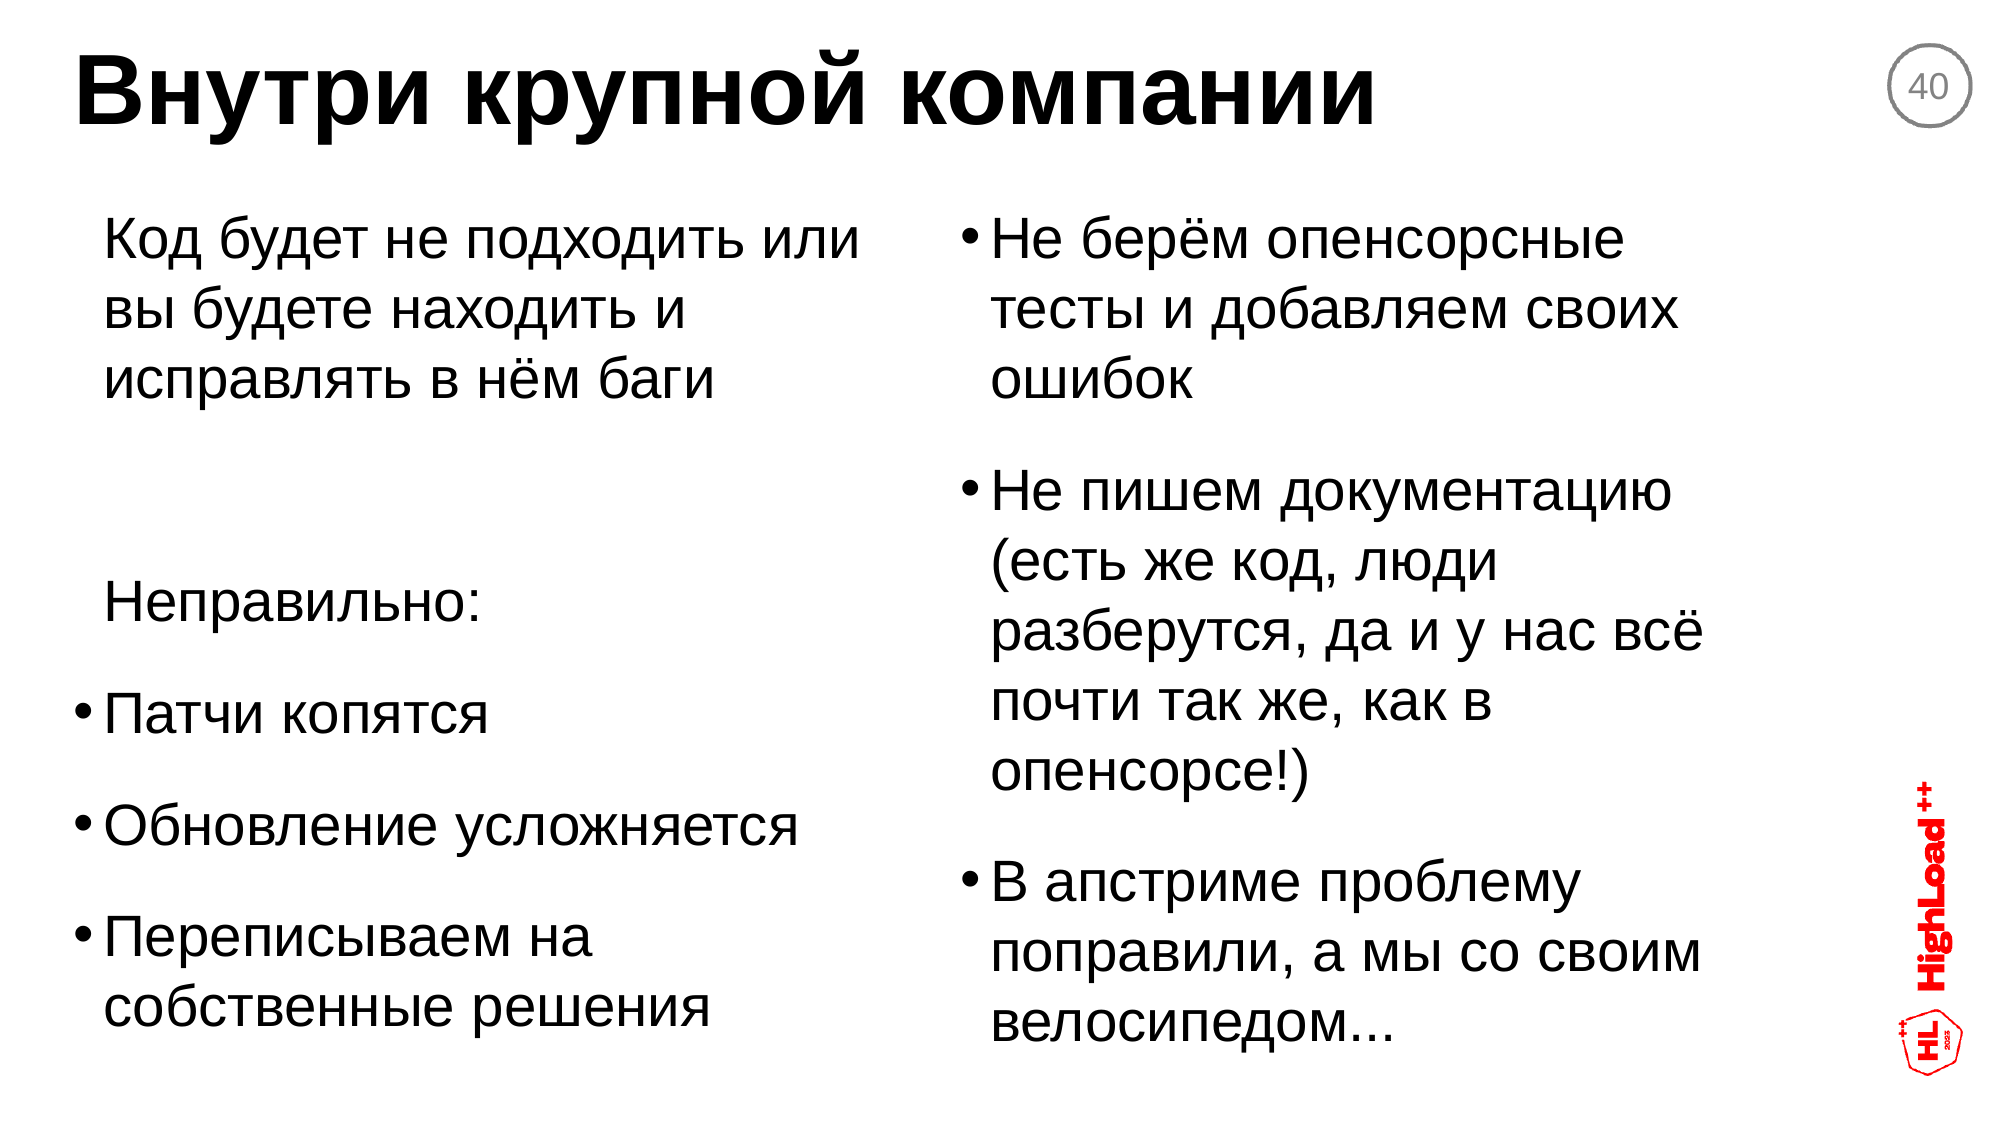

# Внутри крупной компании
40
Код будет не подходить или вы будете находить и исправлять в нём баги
Неправильно:
Патчи копятся
Обновление усложняется
Переписываем на собственные решения
Не берём опенсорсные тесты и добавляем своих ошибок
Не пишем документацию (есть же код, люди разберутся, да и у нас всё почти так же, как в опенсорсе!)
В апстриме проблему поправили, а мы со своим велосипедом...